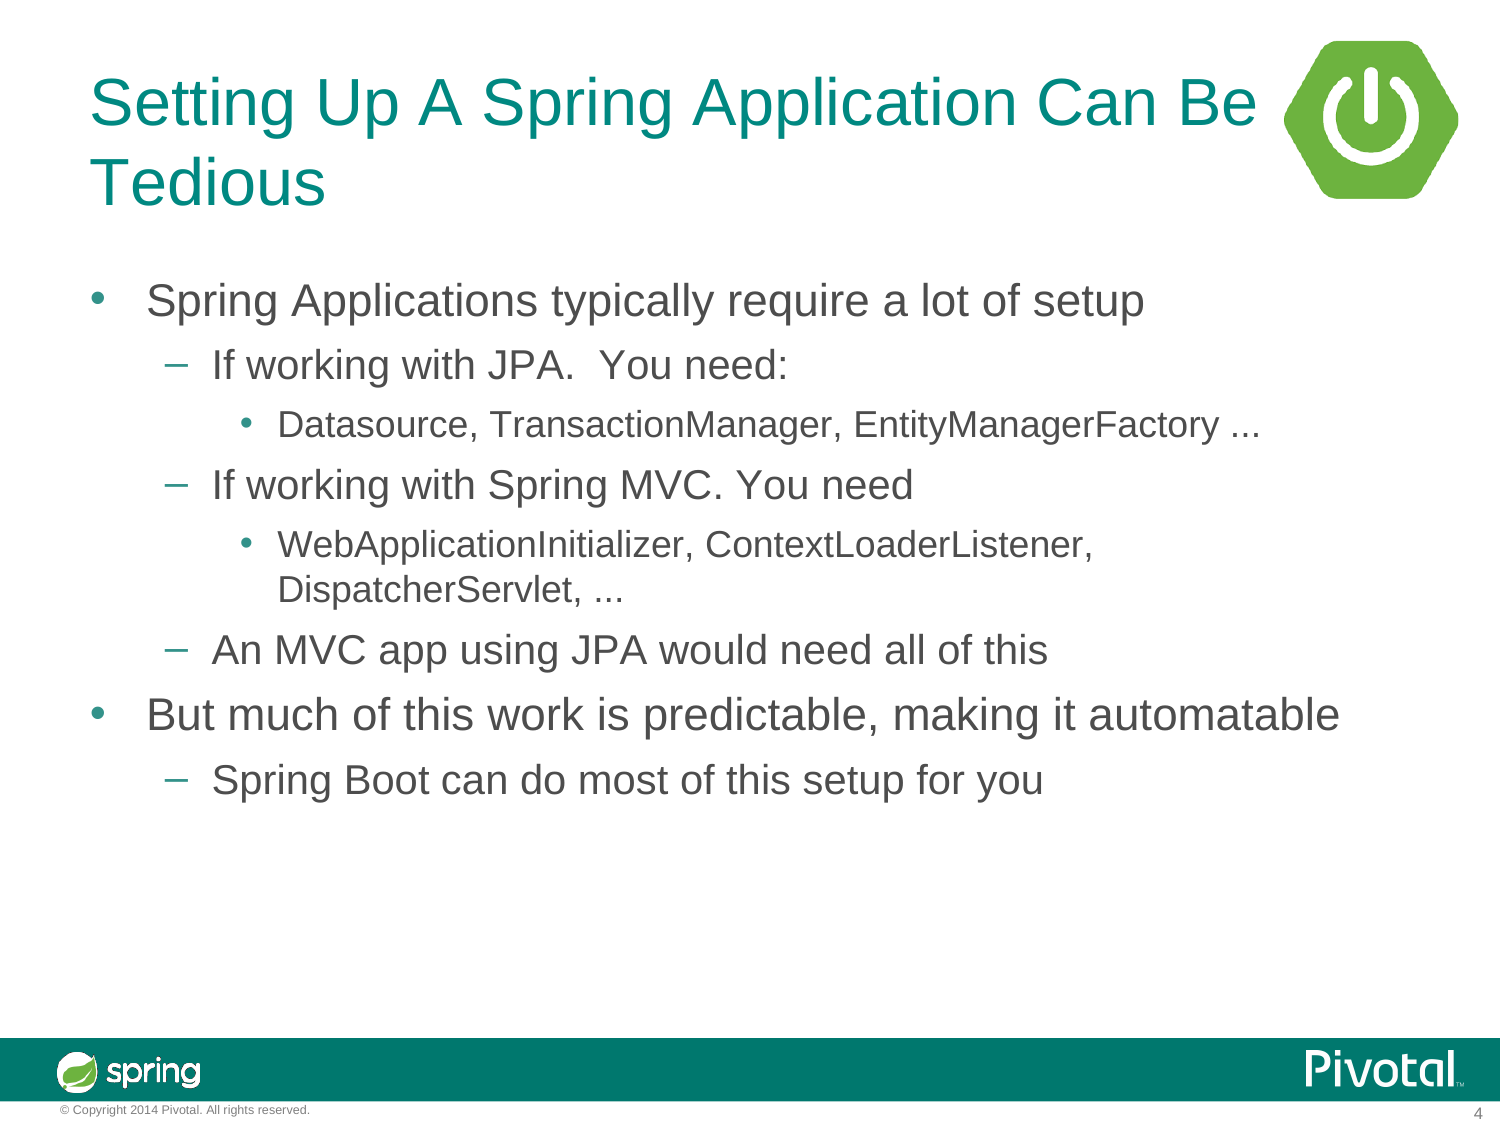

# Setting Up A Spring Application Can Be Tedious
Spring Applications typically require a lot of setup
If working with JPA. You need:
Datasource, TransactionManager, EntityManagerFactory ...
If working with Spring MVC. You need
WebApplicationInitializer, ContextLoaderListener, DispatcherServlet, ...
An MVC app using JPA would need all of this
But much of this work is predictable, making it automatable
Spring Boot can do most of this setup for you